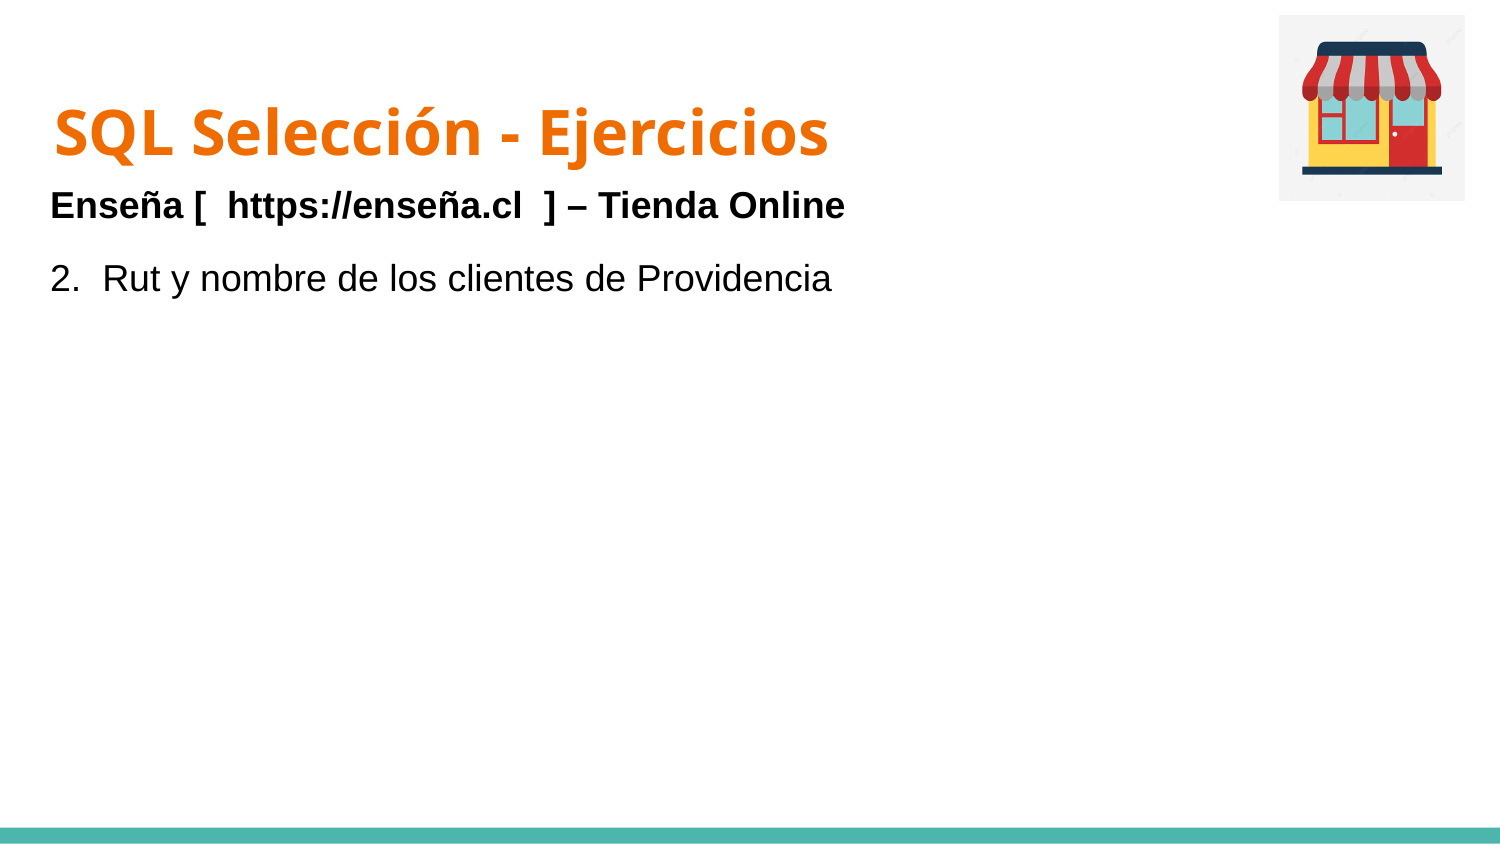

# SQL Selección - Ejercicios
Enseña [ https://enseña.cl ] – Tienda Online
2. Rut y nombre de los clientes de Providencia